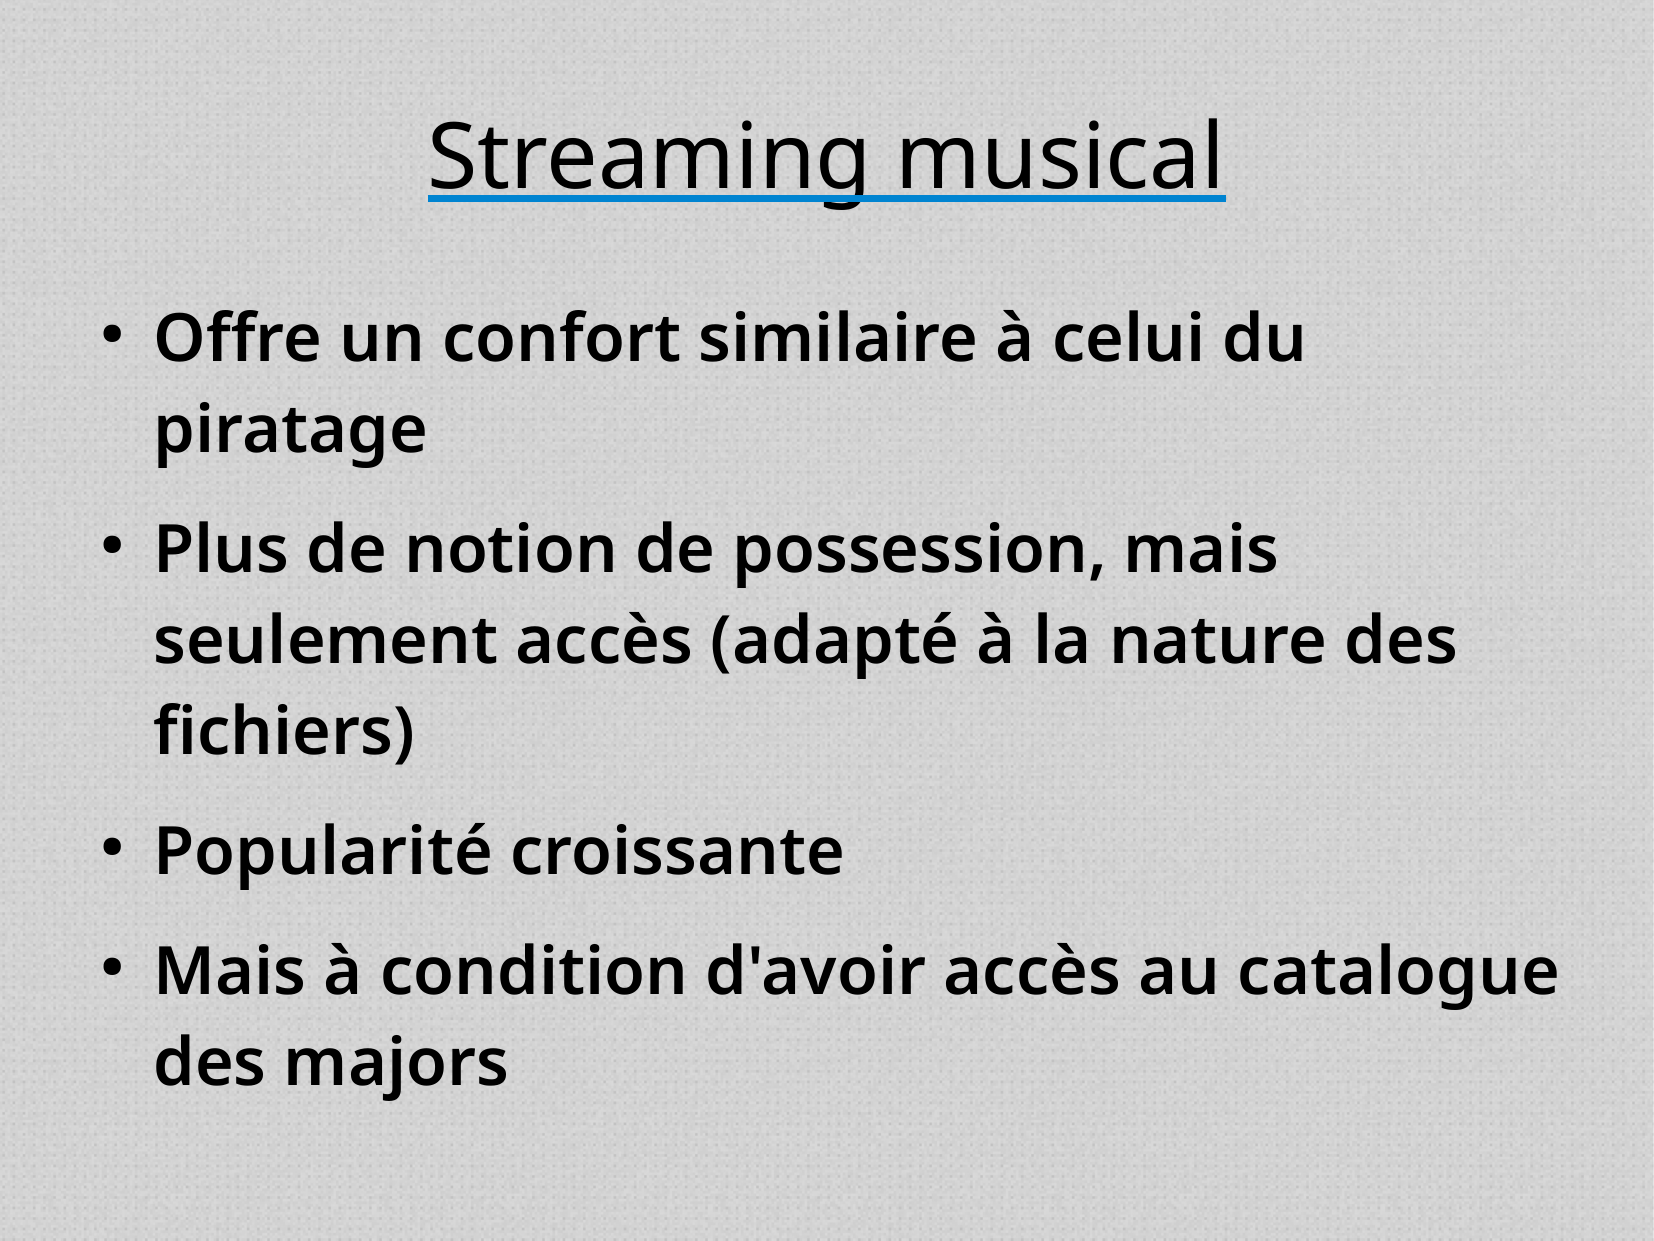

# Streaming musical
Offre un confort similaire à celui du piratage
Plus de notion de possession, mais seulement accès (adapté à la nature des fichiers)
Popularité croissante
Mais à condition d'avoir accès au catalogue des majors